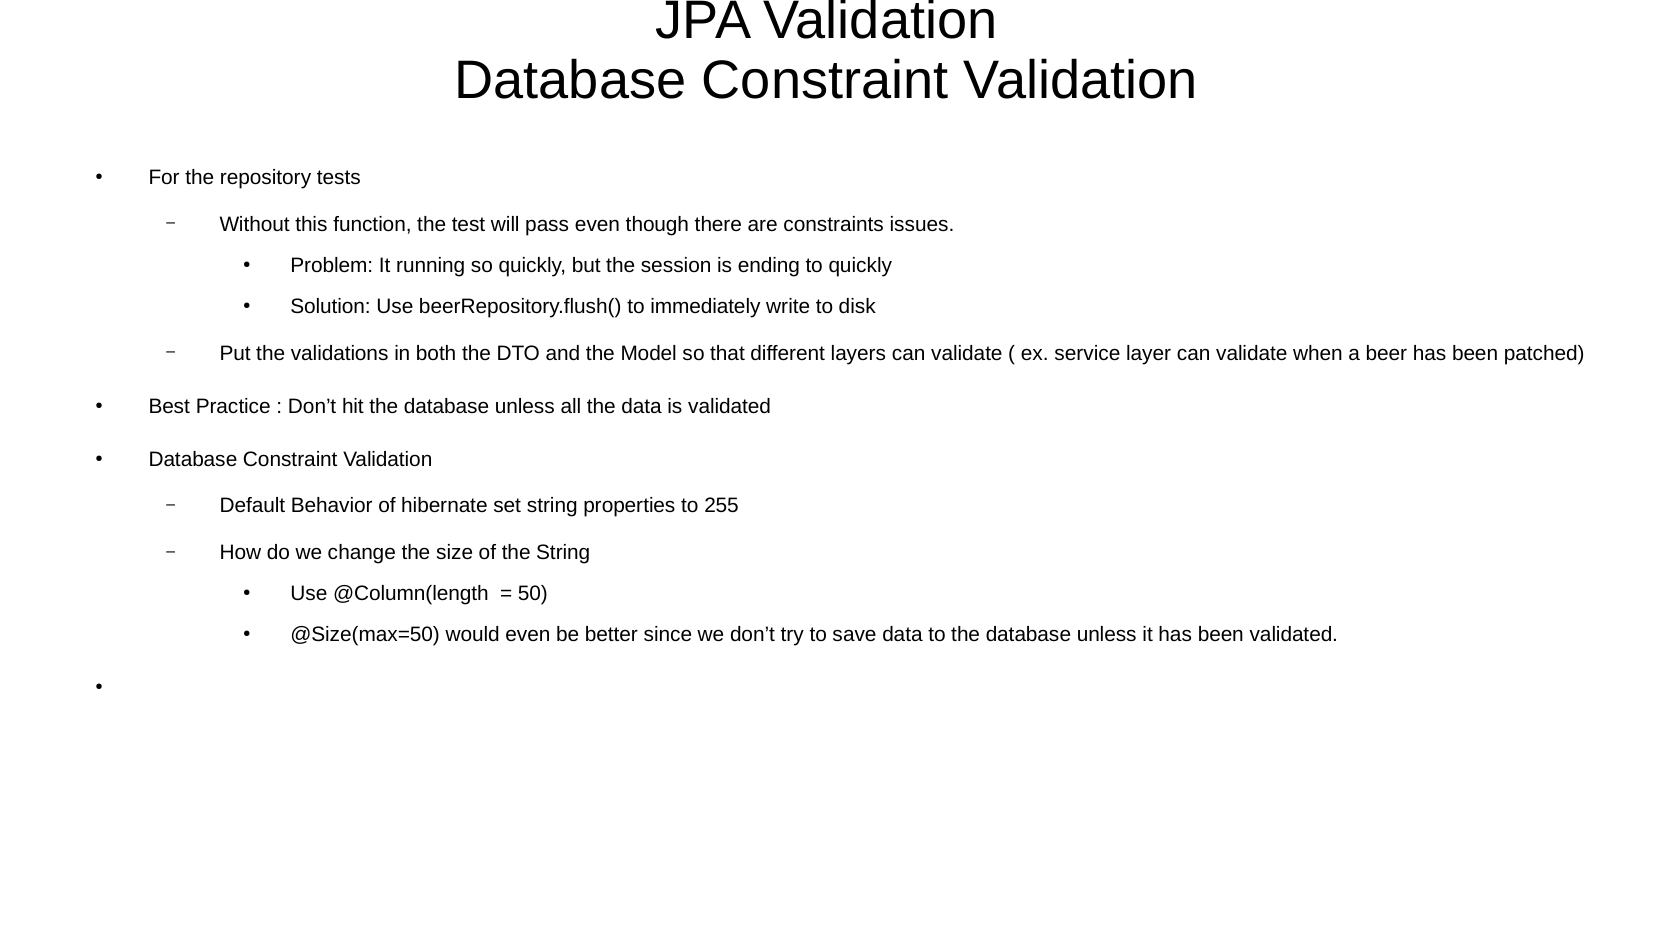

# JPA Validation Database Constraint Validation
For the repository tests
Without this function, the test will pass even though there are constraints issues.
Problem: It running so quickly, but the session is ending to quickly
Solution: Use beerRepository.flush() to immediately write to disk
Put the validations in both the DTO and the Model so that different layers can validate ( ex. service layer can validate when a beer has been patched)
Best Practice : Don’t hit the database unless all the data is validated
Database Constraint Validation
Default Behavior of hibernate set string properties to 255
How do we change the size of the String
Use @Column(length = 50)
@Size(max=50) would even be better since we don’t try to save data to the database unless it has been validated.